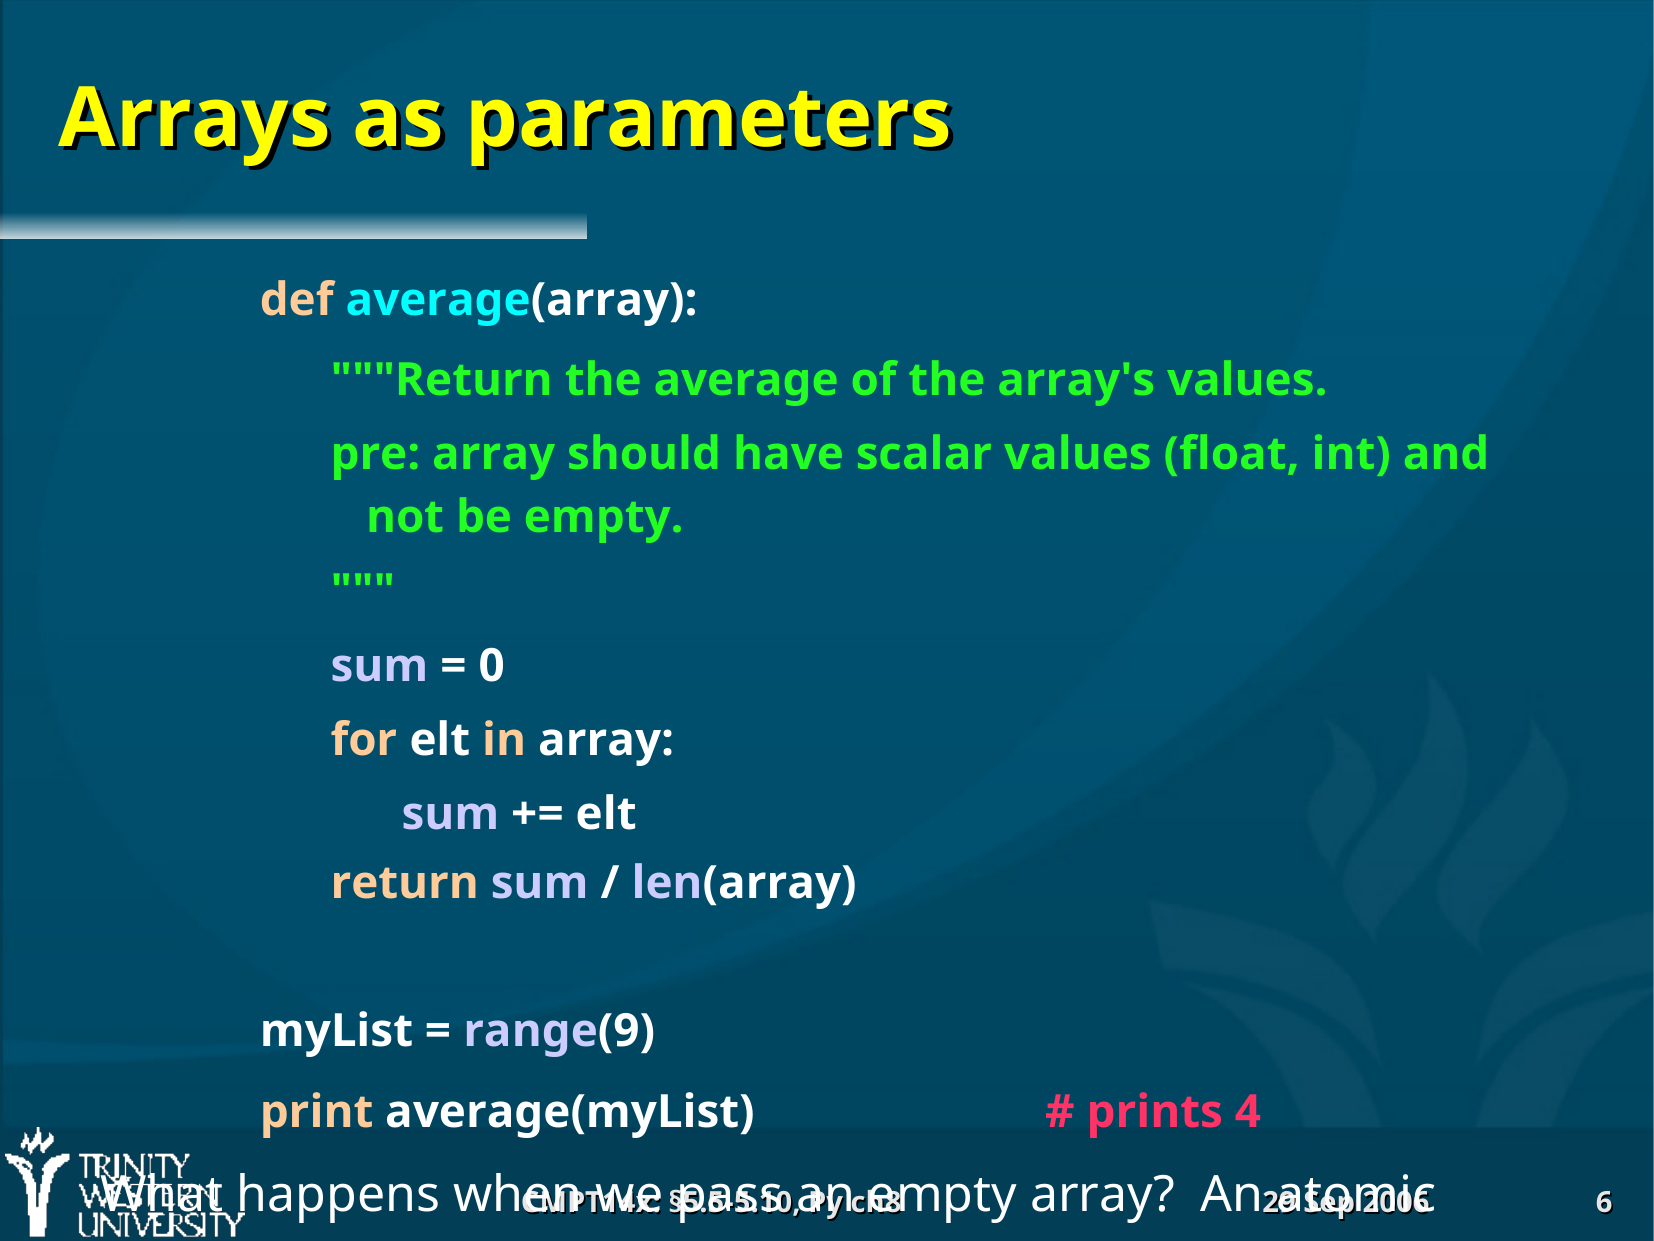

# Arrays as parameters
def average(array):
"""Return the average of the array's values.
pre: array should have scalar values (float, int) and not be empty.
"""
sum = 0
for elt in array:
sum += elt
return sum / len(array)
myList = range(9)
print average(myList)				# prints 4
What happens when we pass an empty array? An atomic value?
CMPT14x: §5.5-5.10, Py ch8
29 Sep 2006
6